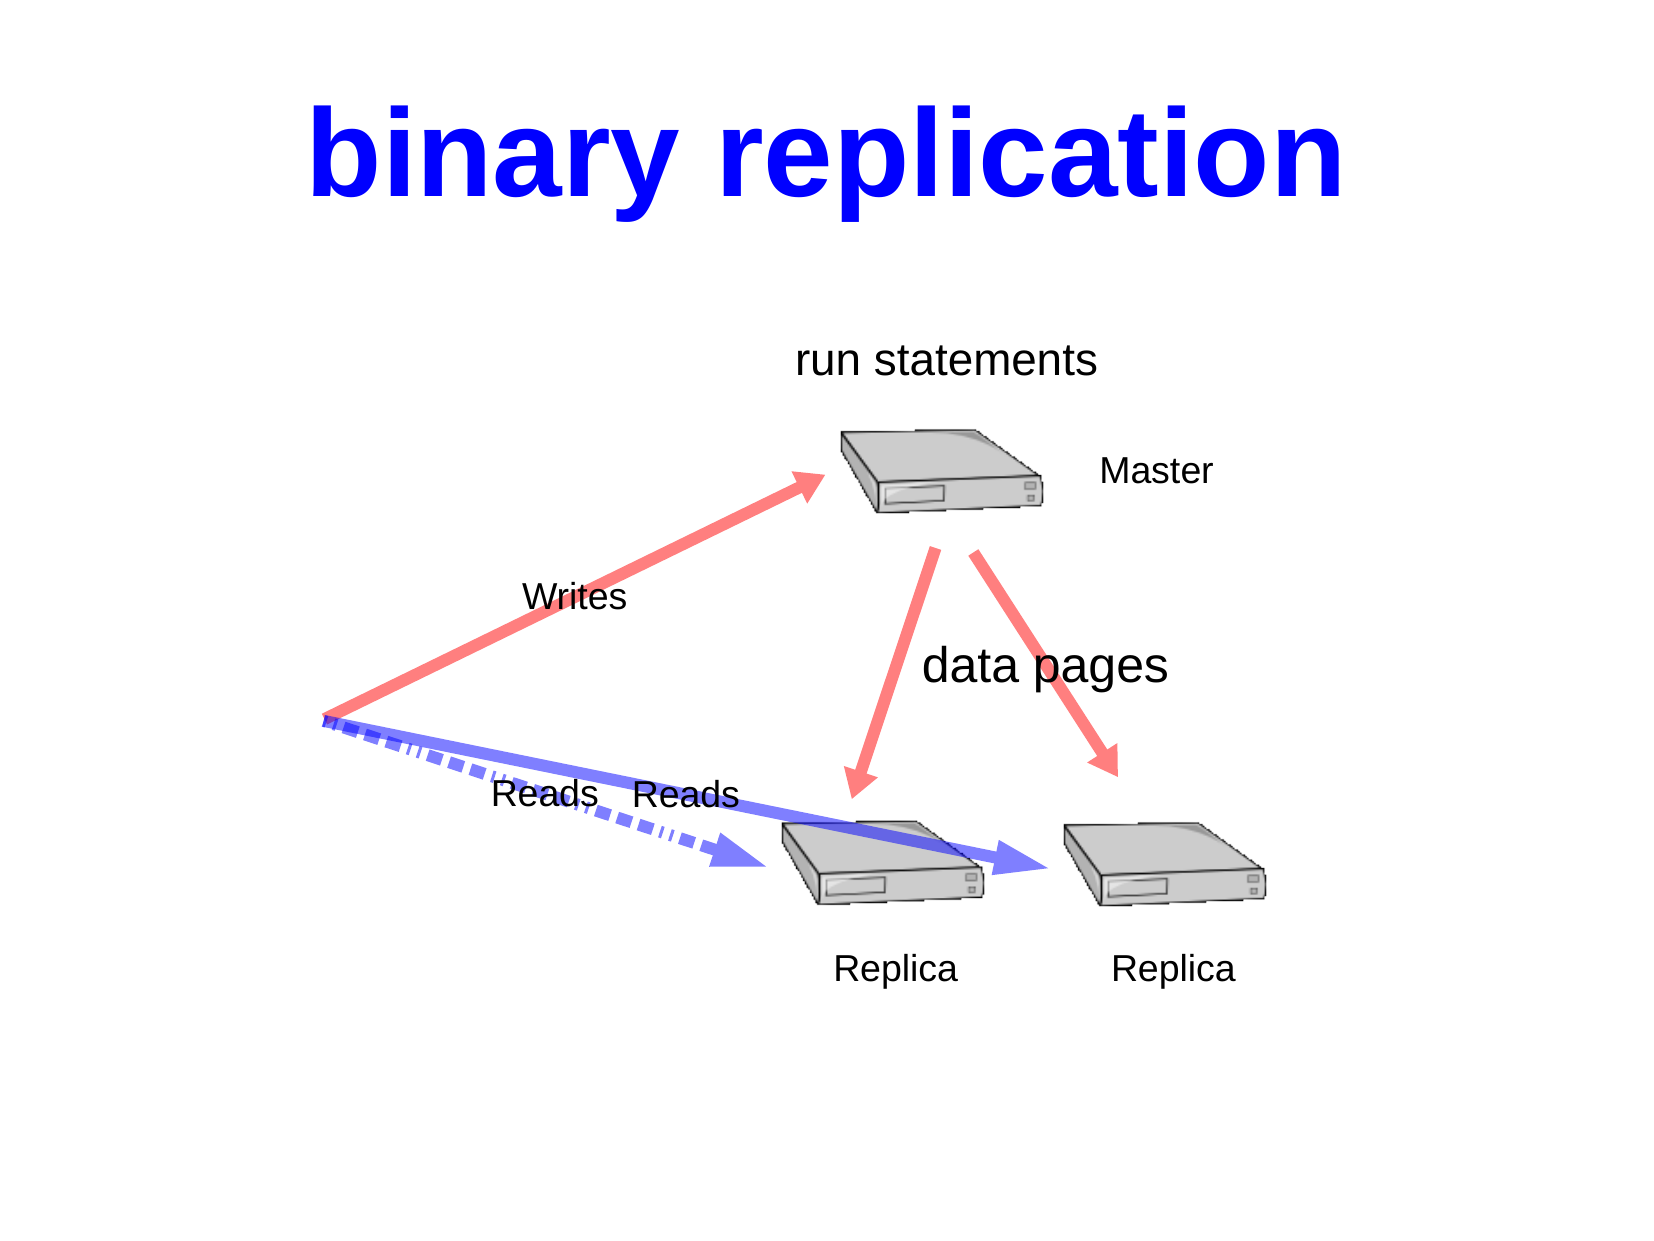

# binary replication
run statements
Master
Replica
Replica